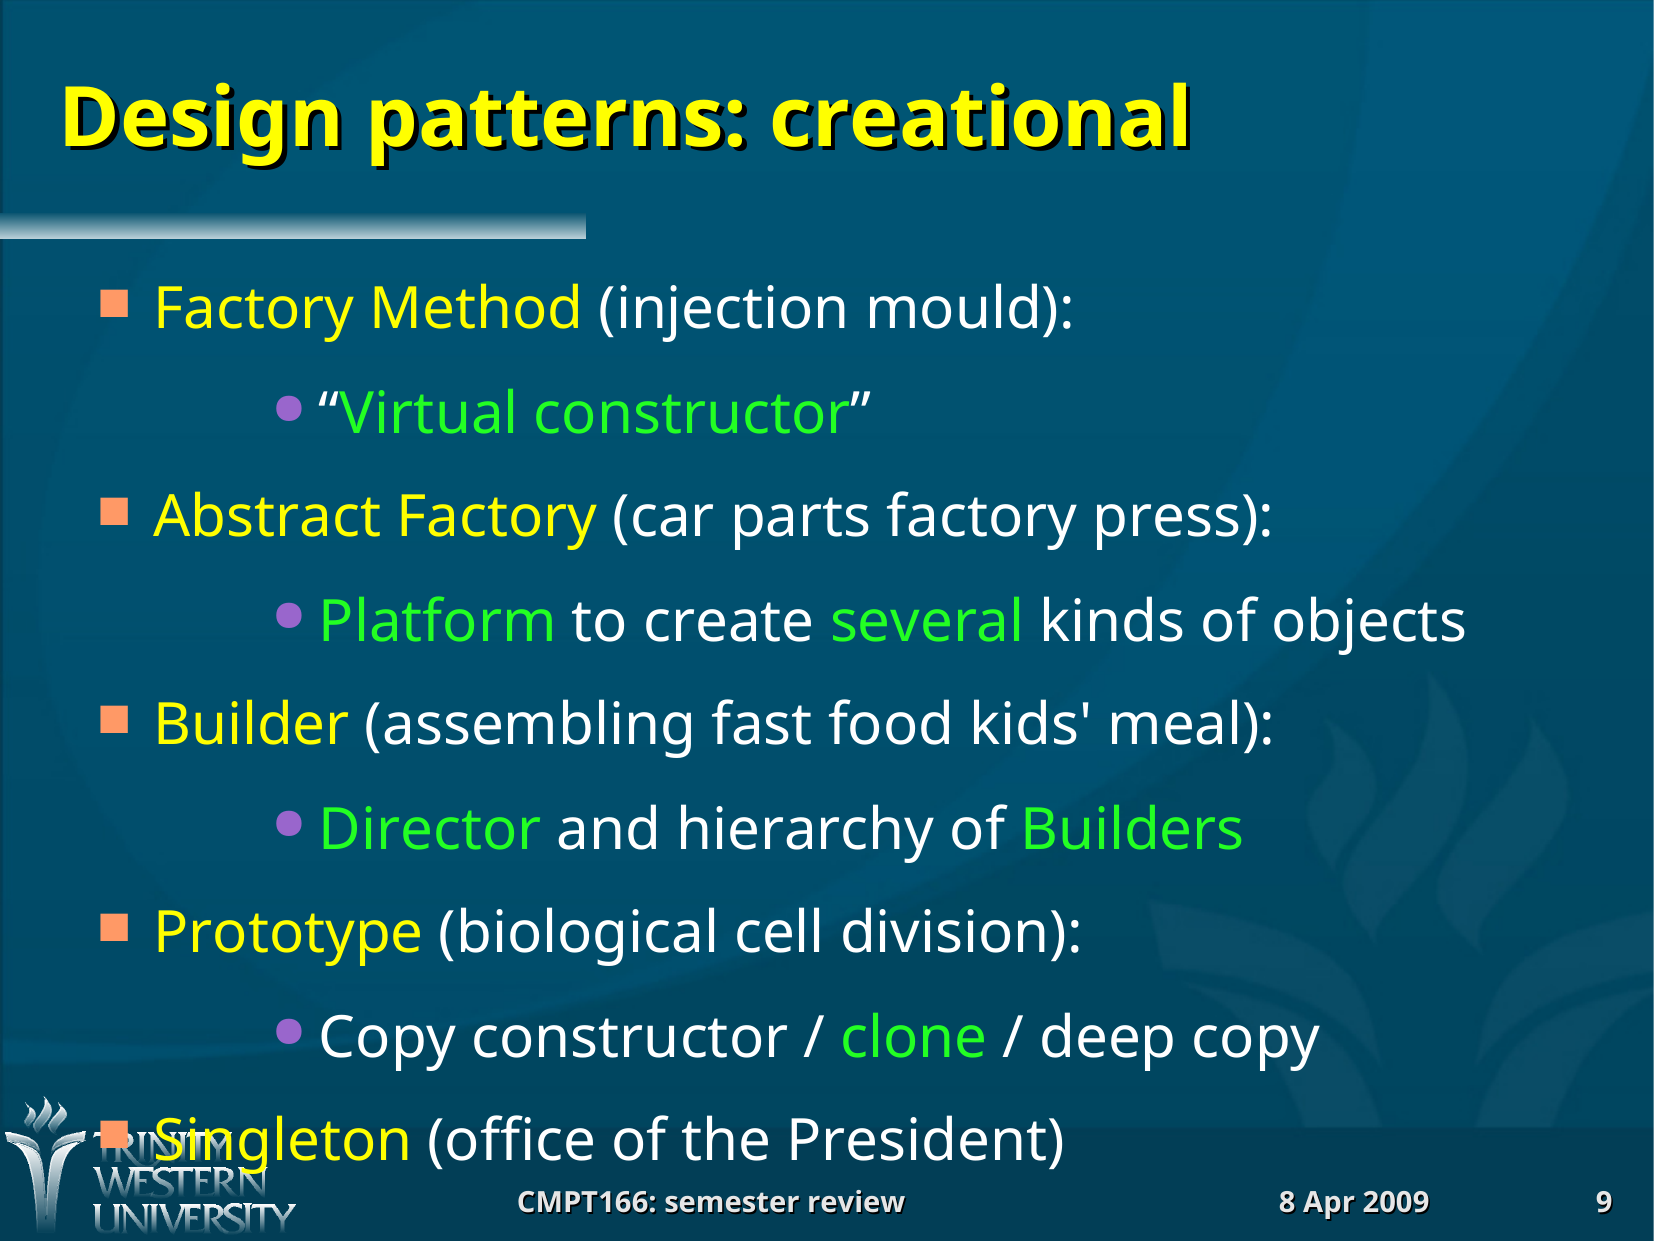

# Design patterns: creational
Factory Method (injection mould):
“Virtual constructor”
Abstract Factory (car parts factory press):
Platform to create several kinds of objects
Builder (assembling fast food kids' meal):
Director and hierarchy of Builders
Prototype (biological cell division):
Copy constructor / clone / deep copy
Singleton (office of the President)
CMPT166: semester review
8 Apr 2009
9